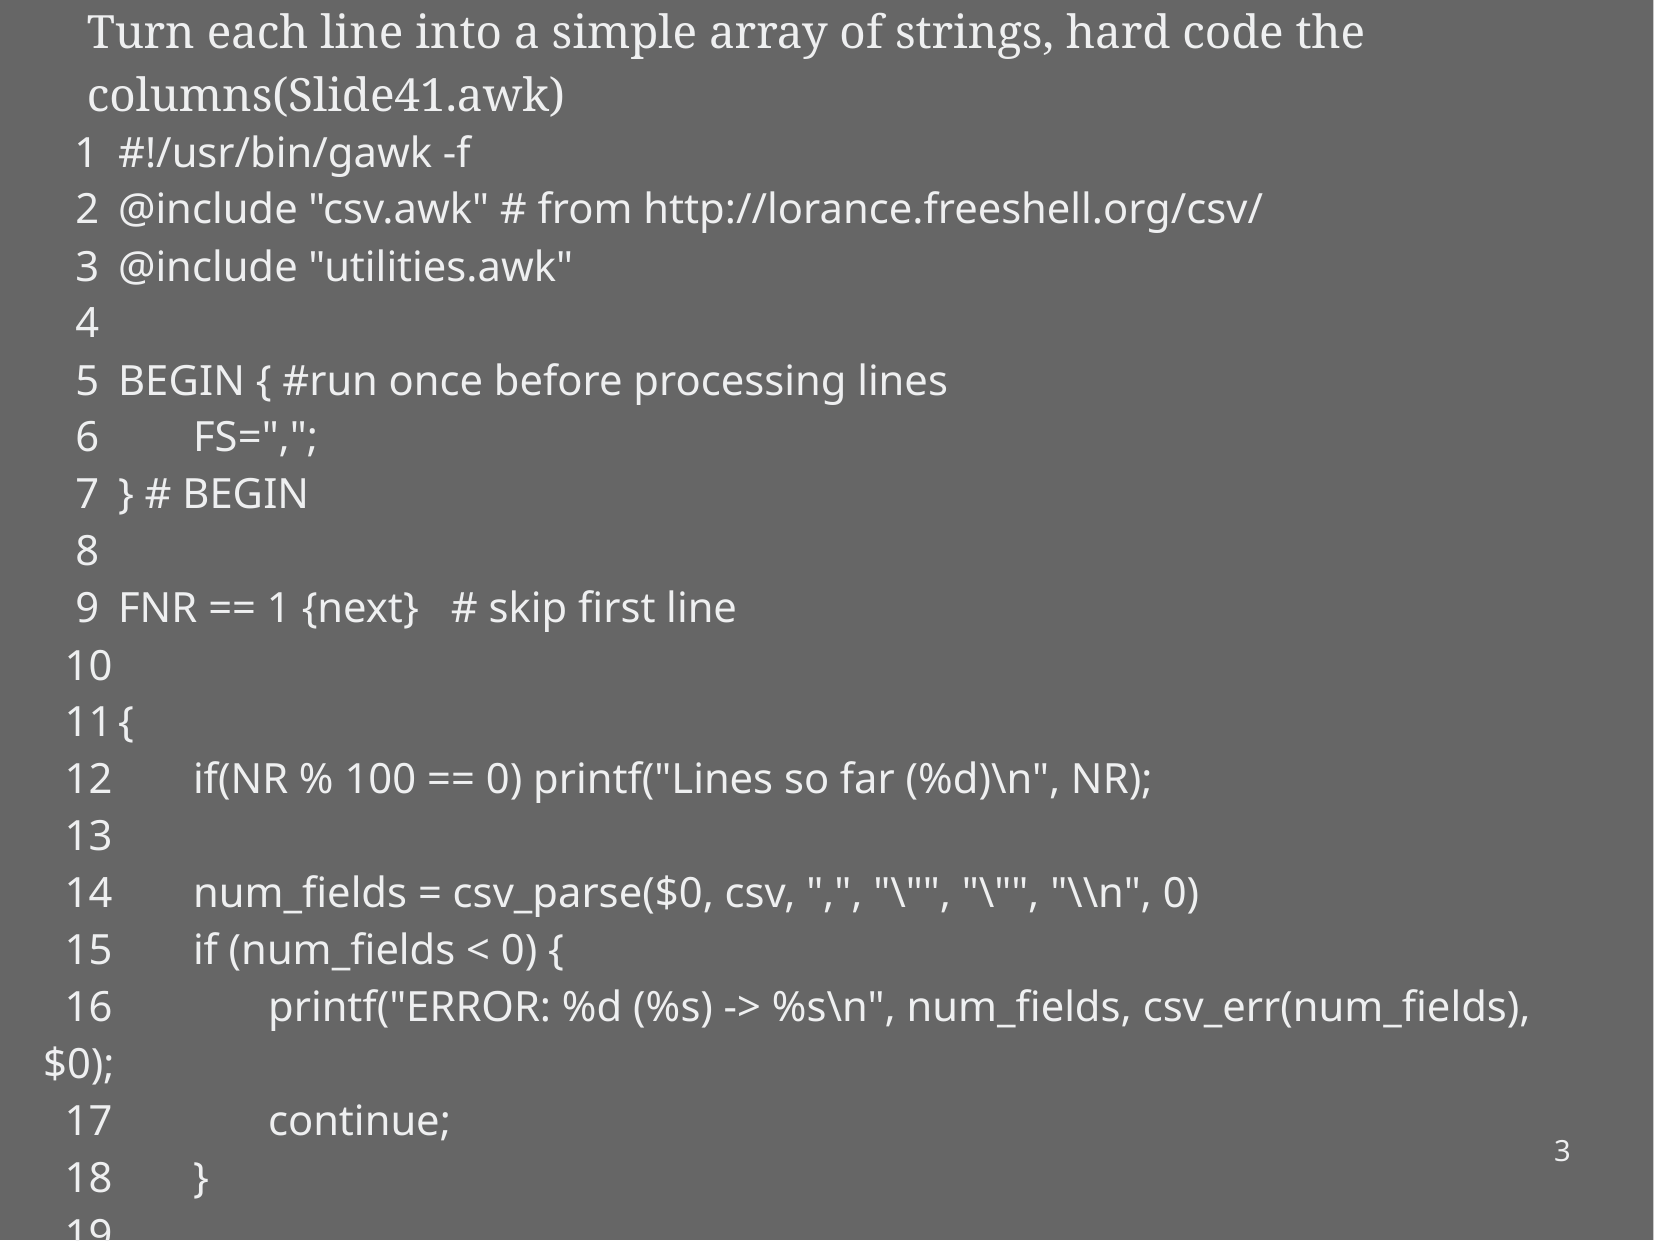

# Turn each line into a simple array of strings, hard code the columns(Slide41.awk)
 1	#!/usr/bin/gawk -f
 2	@include "csv.awk" # from http://lorance.freeshell.org/csv/
 3	@include "utilities.awk"
 4
 5	BEGIN { #run once before processing lines
 6		FS=",";
 7	} # BEGIN
 8
 9	FNR == 1 {next} # skip first line
 10
 11	{
 12		if(NR % 100 == 0) printf("Lines so far (%d)\n", NR);
 13
 14		num_fields = csv_parse($0, csv, ",", "\"", "\"", "\\n", 0)
 15		if (num_fields < 0) {
 16			printf("ERROR: %d (%s) -> %s\n", num_fields, csv_err(num_fields), $0);
 17			continue;
 18		}
 19
 20		printf("Lines: store=:%s:, date=:%s:, item=:%s:, price=:%s:, label=:%s:\n",
 21			csv[1], csv[2], csv[3], csv[4], csv[5]);
 22	} # for each line
 23
 24	END { # run once after processing lines
 25			printf("END: processed %d data points\n",NR);
 26	} # END
3